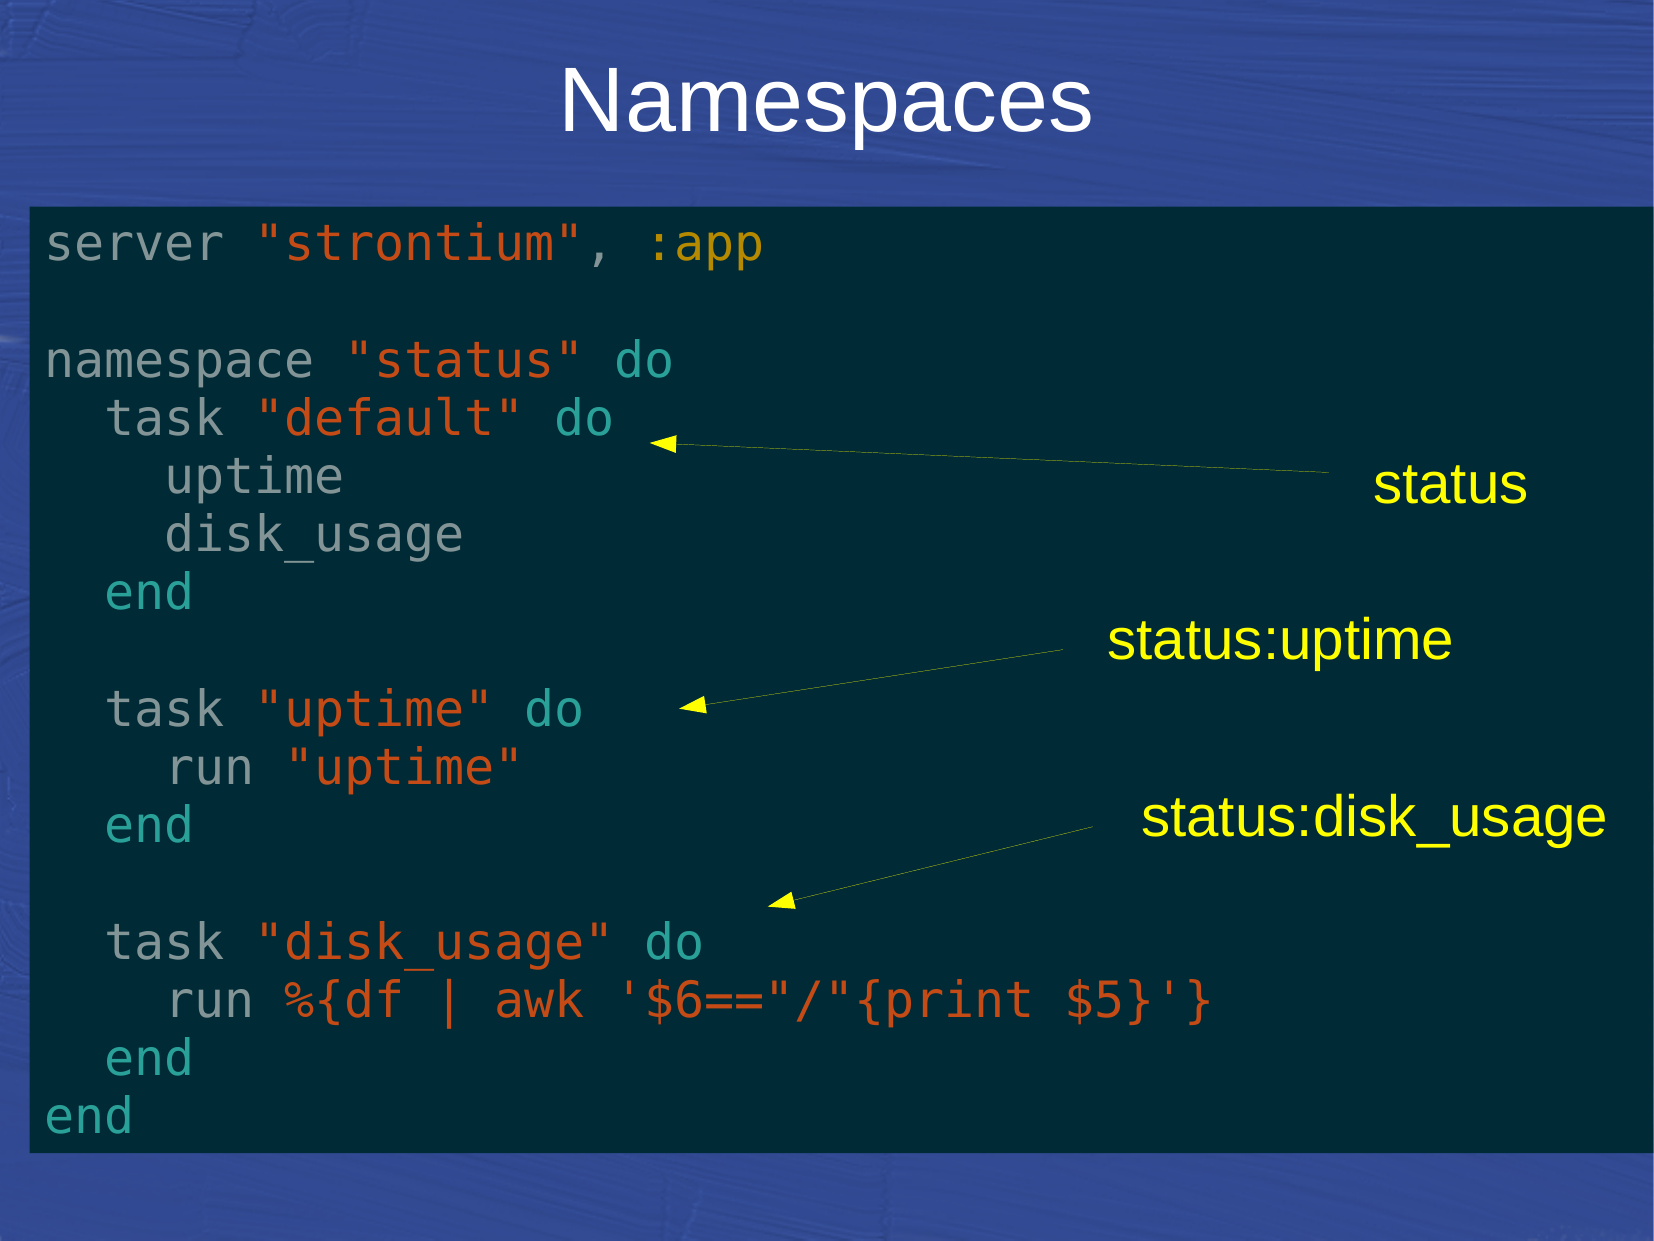

# Namespaces
server "strontium", :app
namespace "status" do
 task "default" do
 uptime
 disk_usage
 end
 task "uptime" do
 run "uptime"
 end
 task "disk_usage" do
 run %{df | awk '$6=="/"{print $5}'}
 end
end
status
status:uptime
status:disk_usage